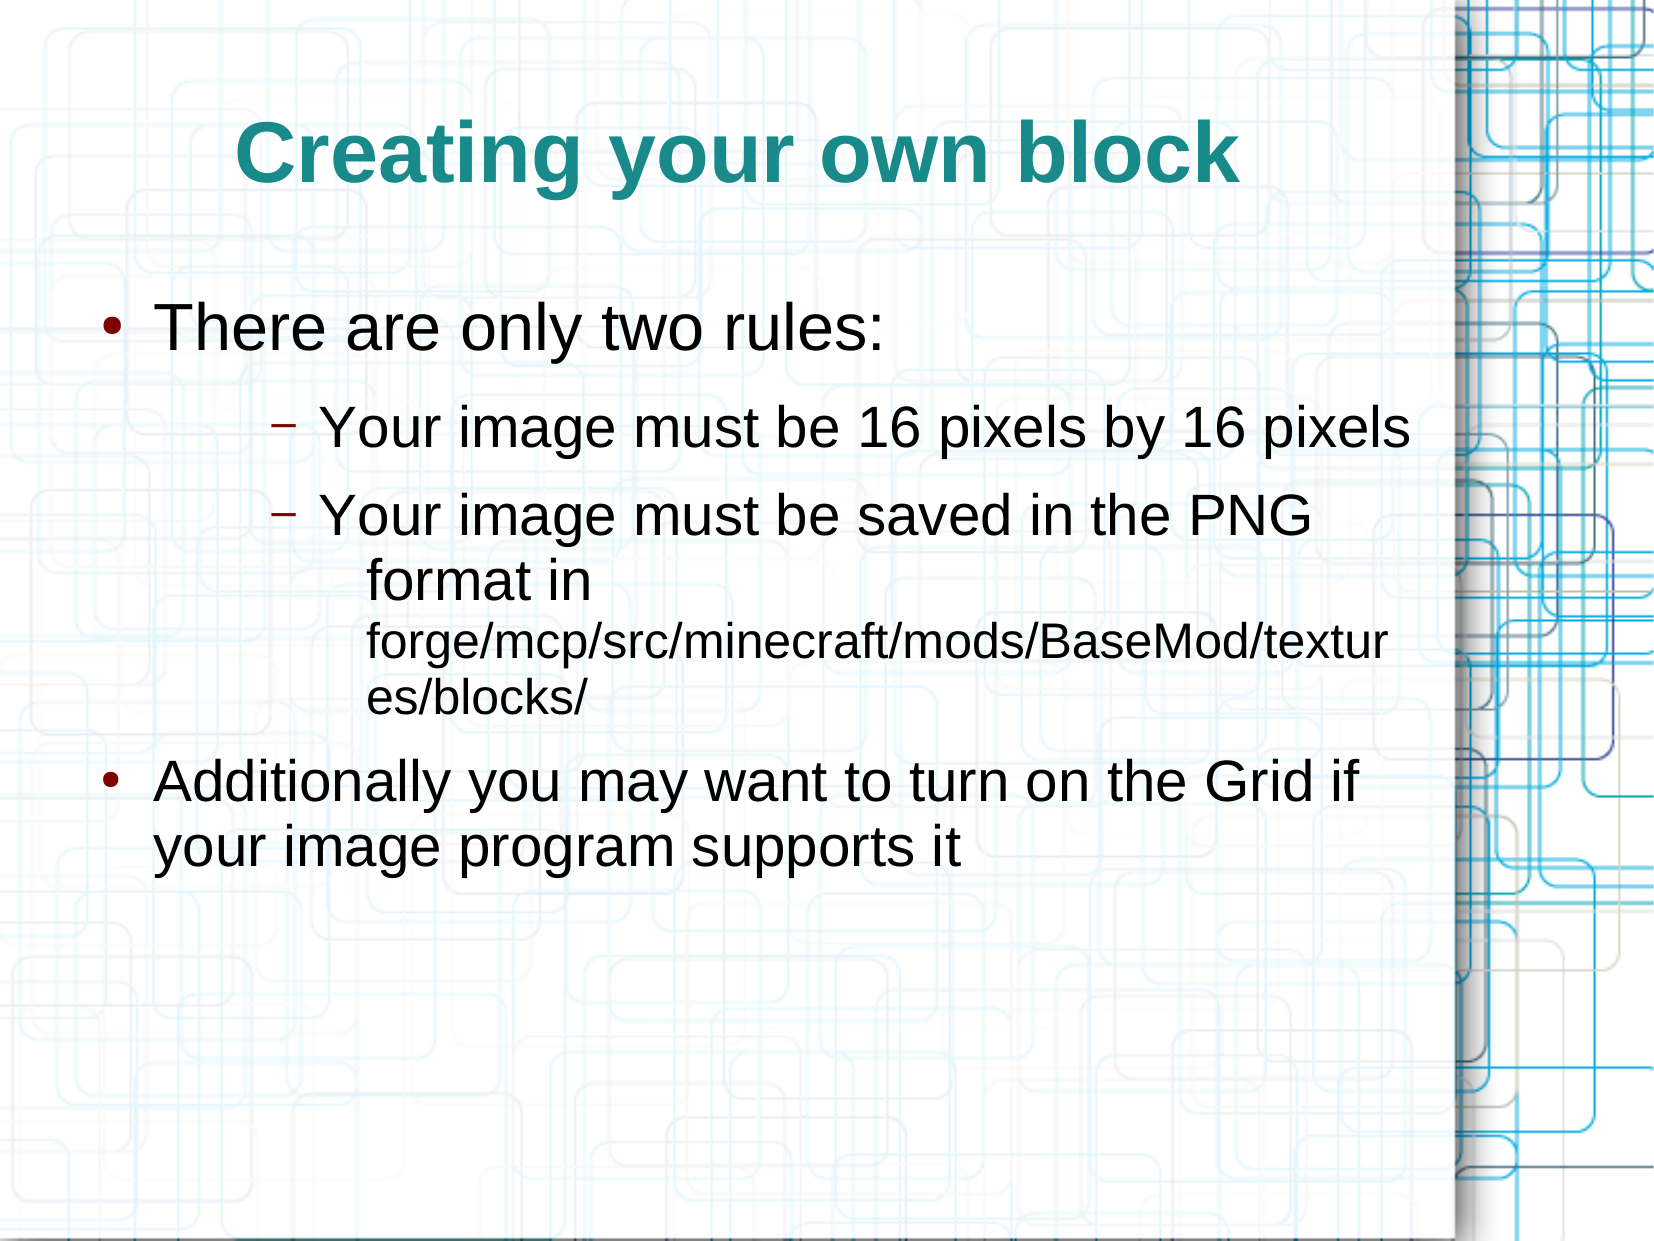

# Creating your own block
There are only two rules:
Your image must be 16 pixels by 16 pixels
Your image must be saved in the PNG format in forge/mcp/src/minecraft/mods/BaseMod/textures/blocks/
Additionally you may want to turn on the Grid if your image program supports it